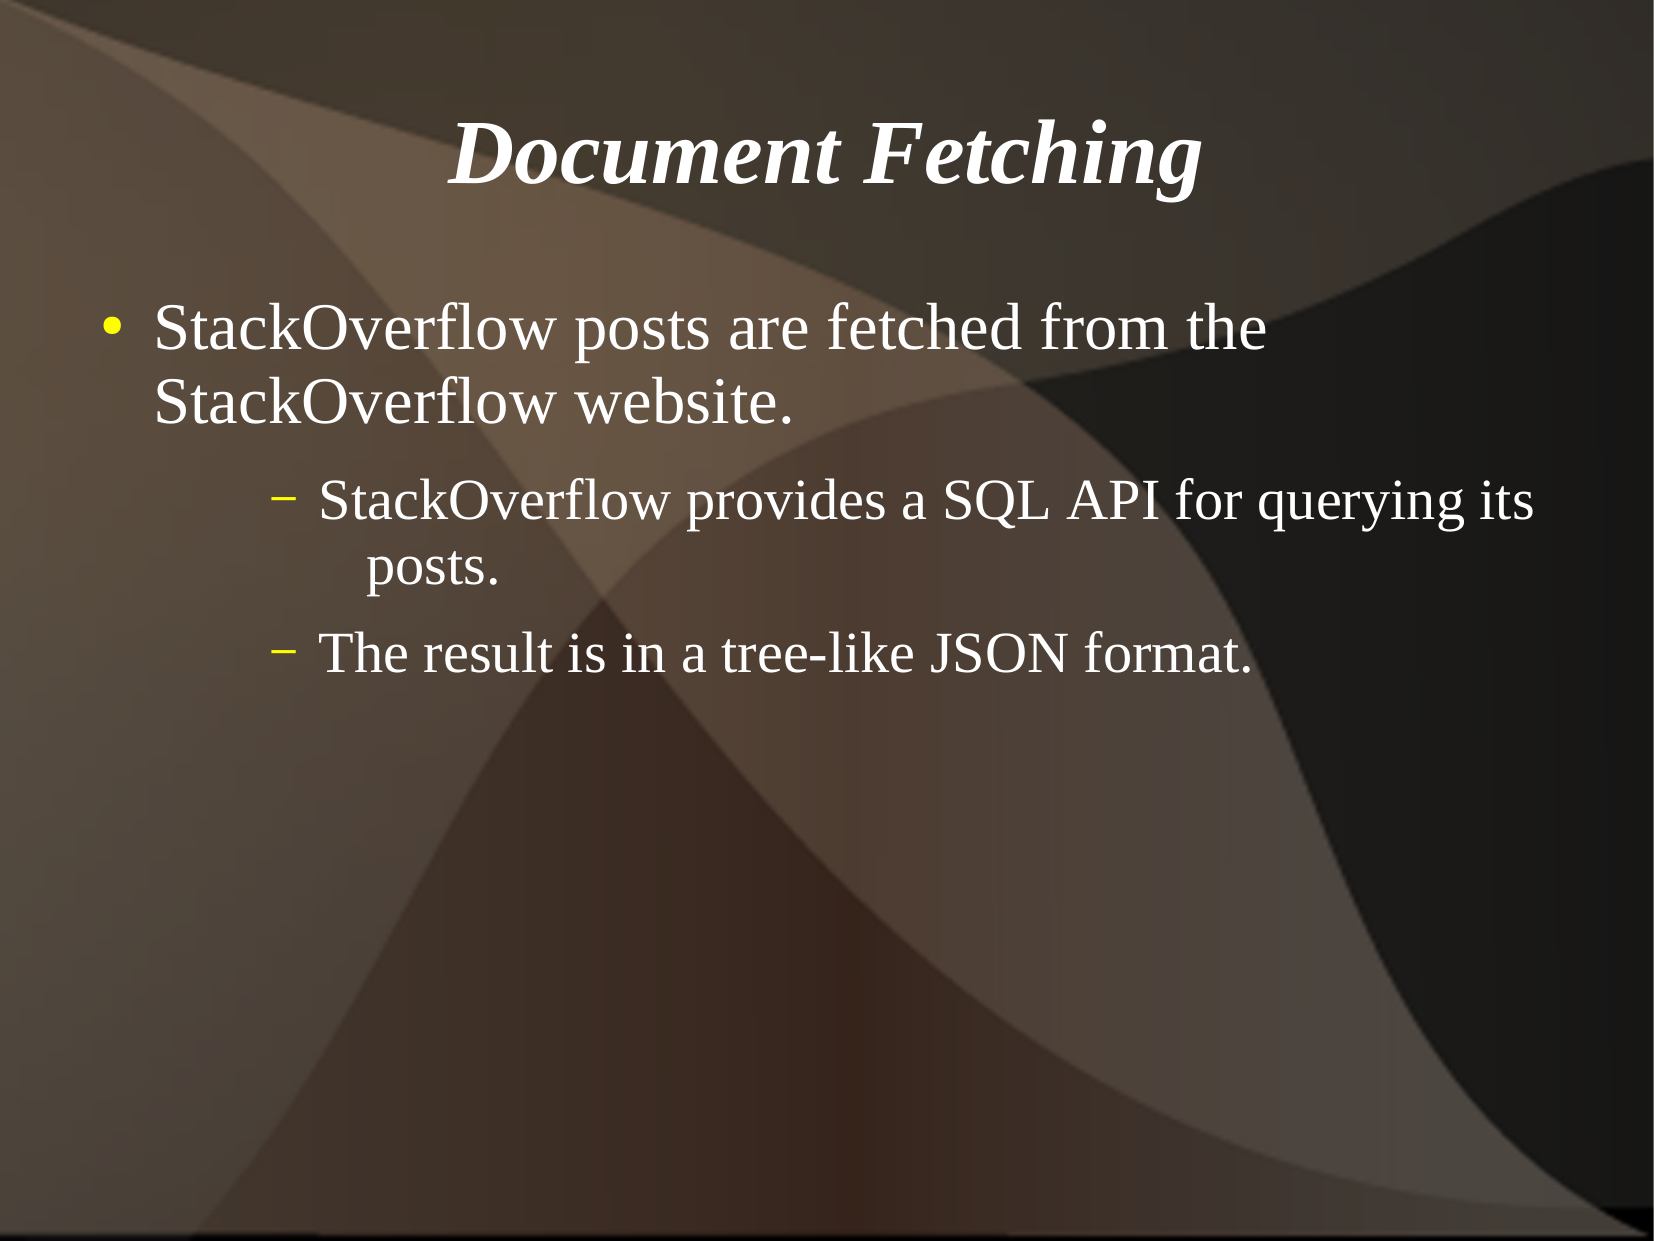

# Document Fetching
StackOverflow posts are fetched from the StackOverflow website.
StackOverflow provides a SQL API for querying its posts.
The result is in a tree-like JSON format.